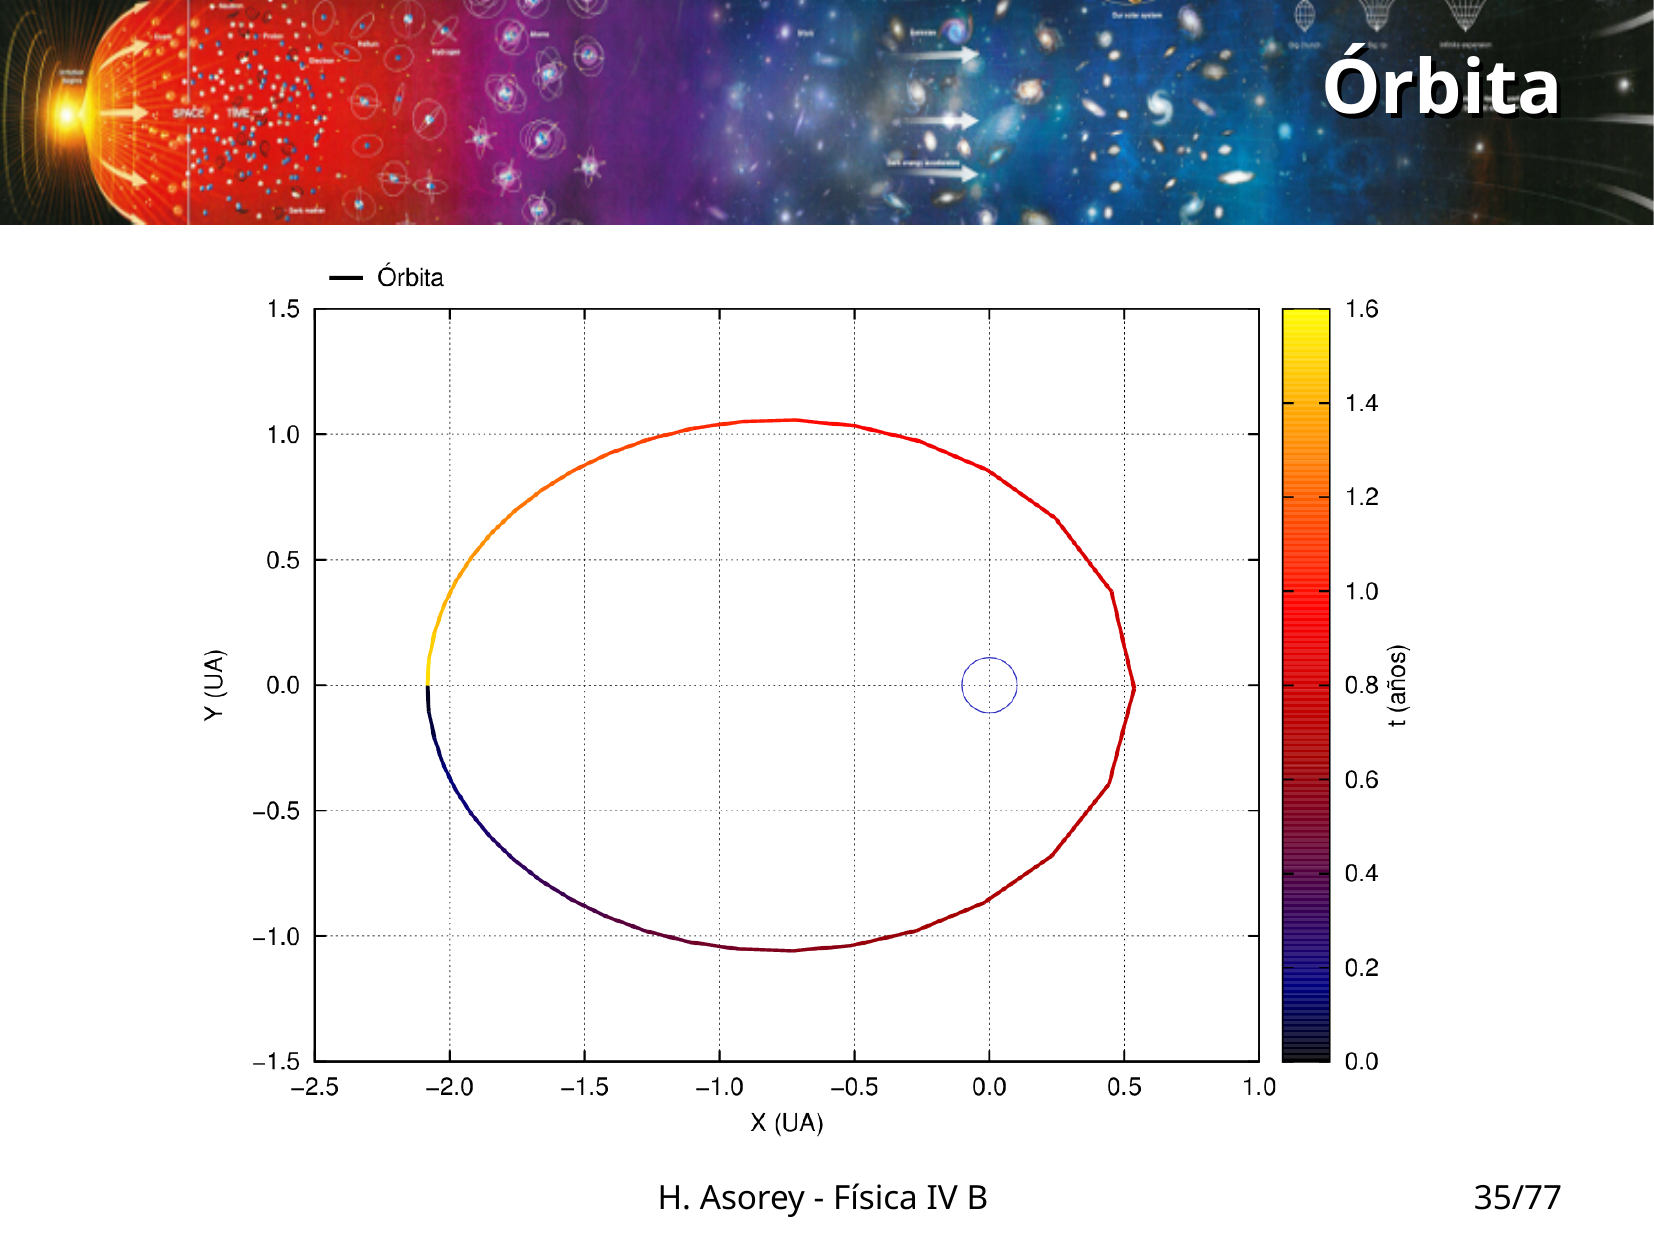

# Órbita
H. Asorey - Física IV B
35